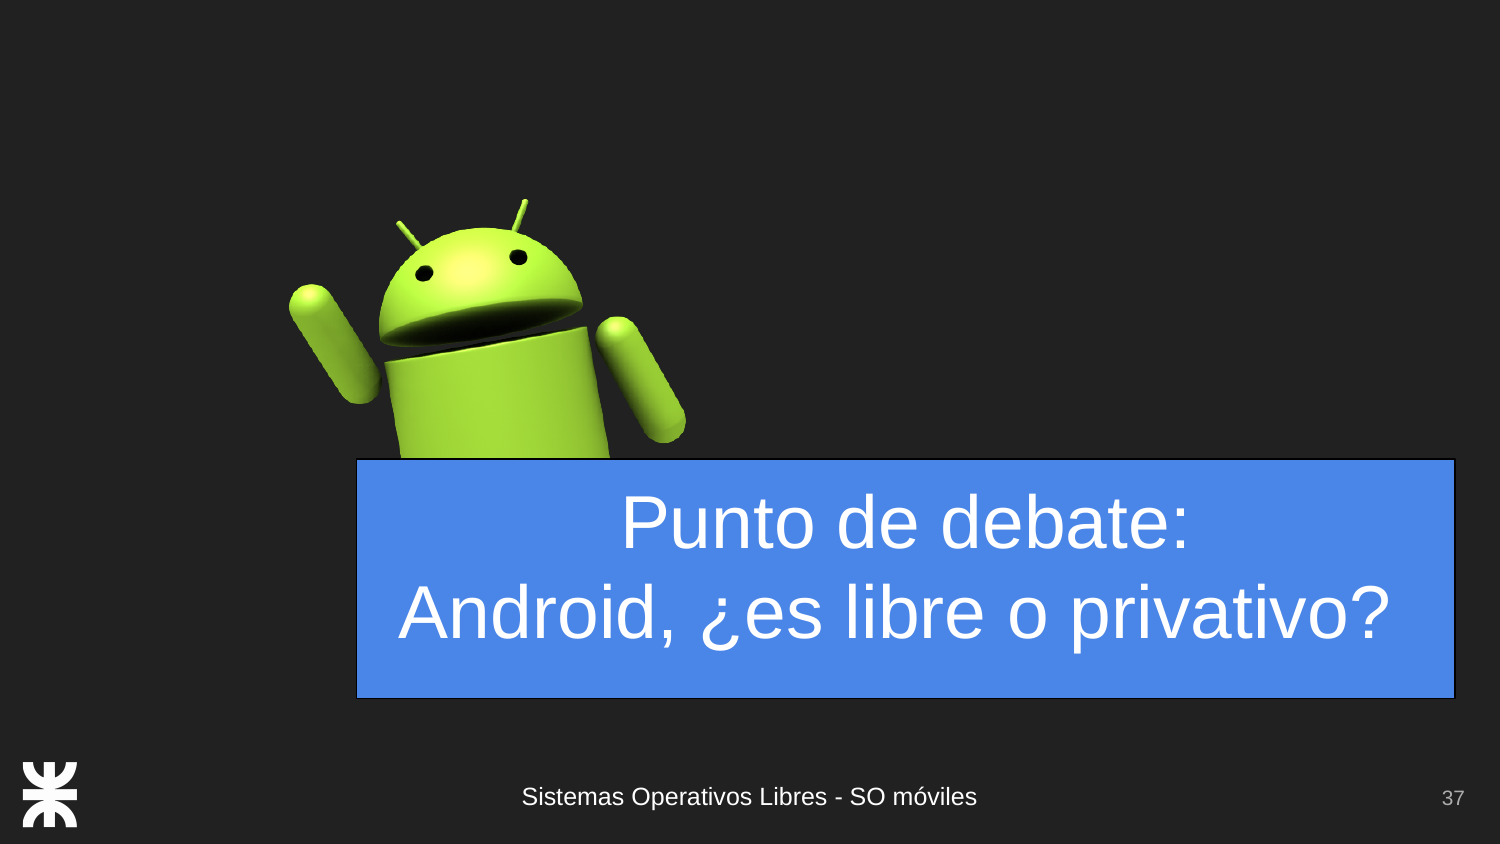

# Punto de debate: Android, ¿es libre o privativo?
Sistemas Operativos Libres - SO móviles